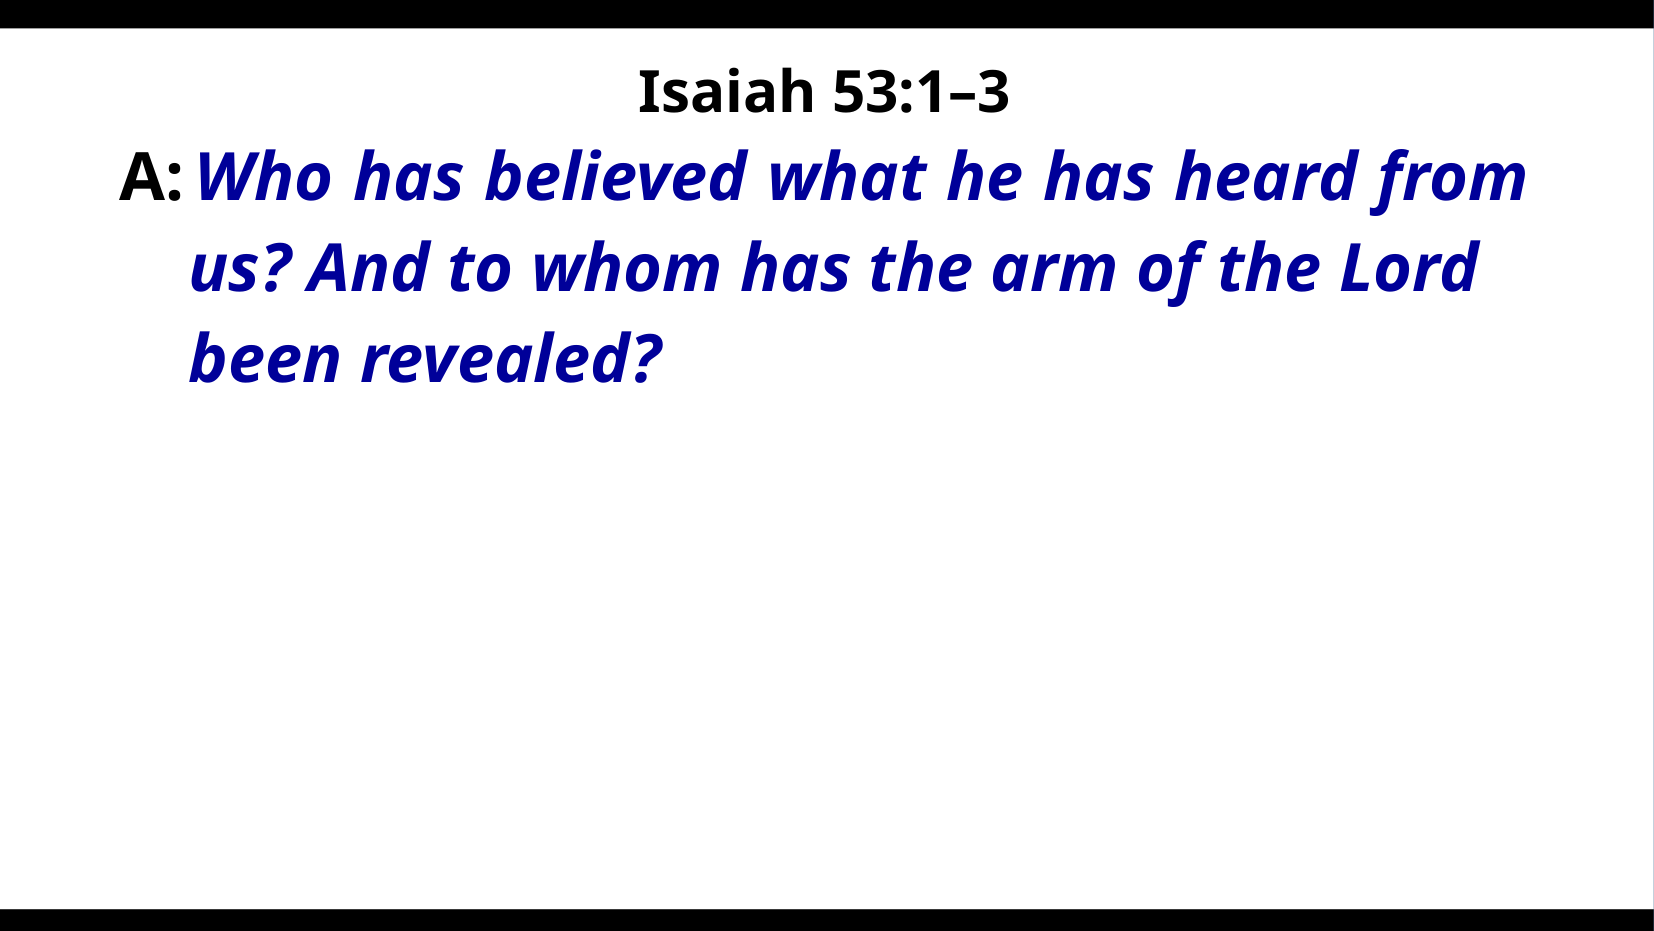

Isaiah 53:1–3
A:	Who has believed what he has heard from
 us? And to whom has the arm of the Lord
 been revealed?